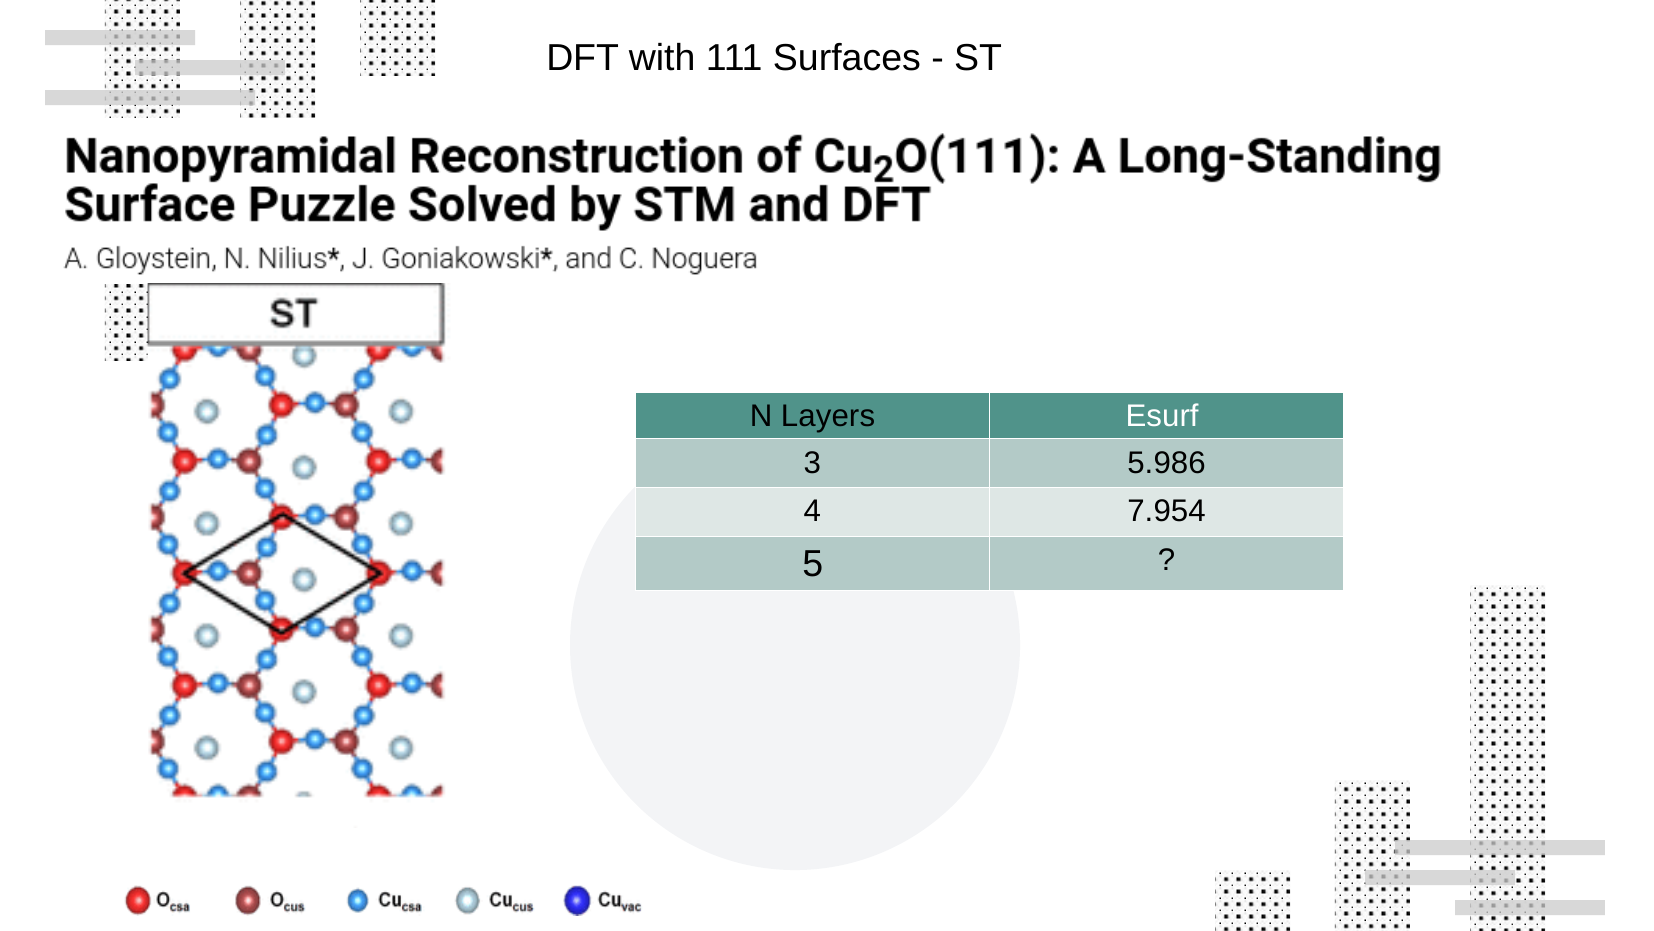

DFT with 111 Surfaces - ST
| N Layers | Esurf |
| --- | --- |
| 3 | 5.986 |
| 4 | 7.954 |
| 5 | ? |